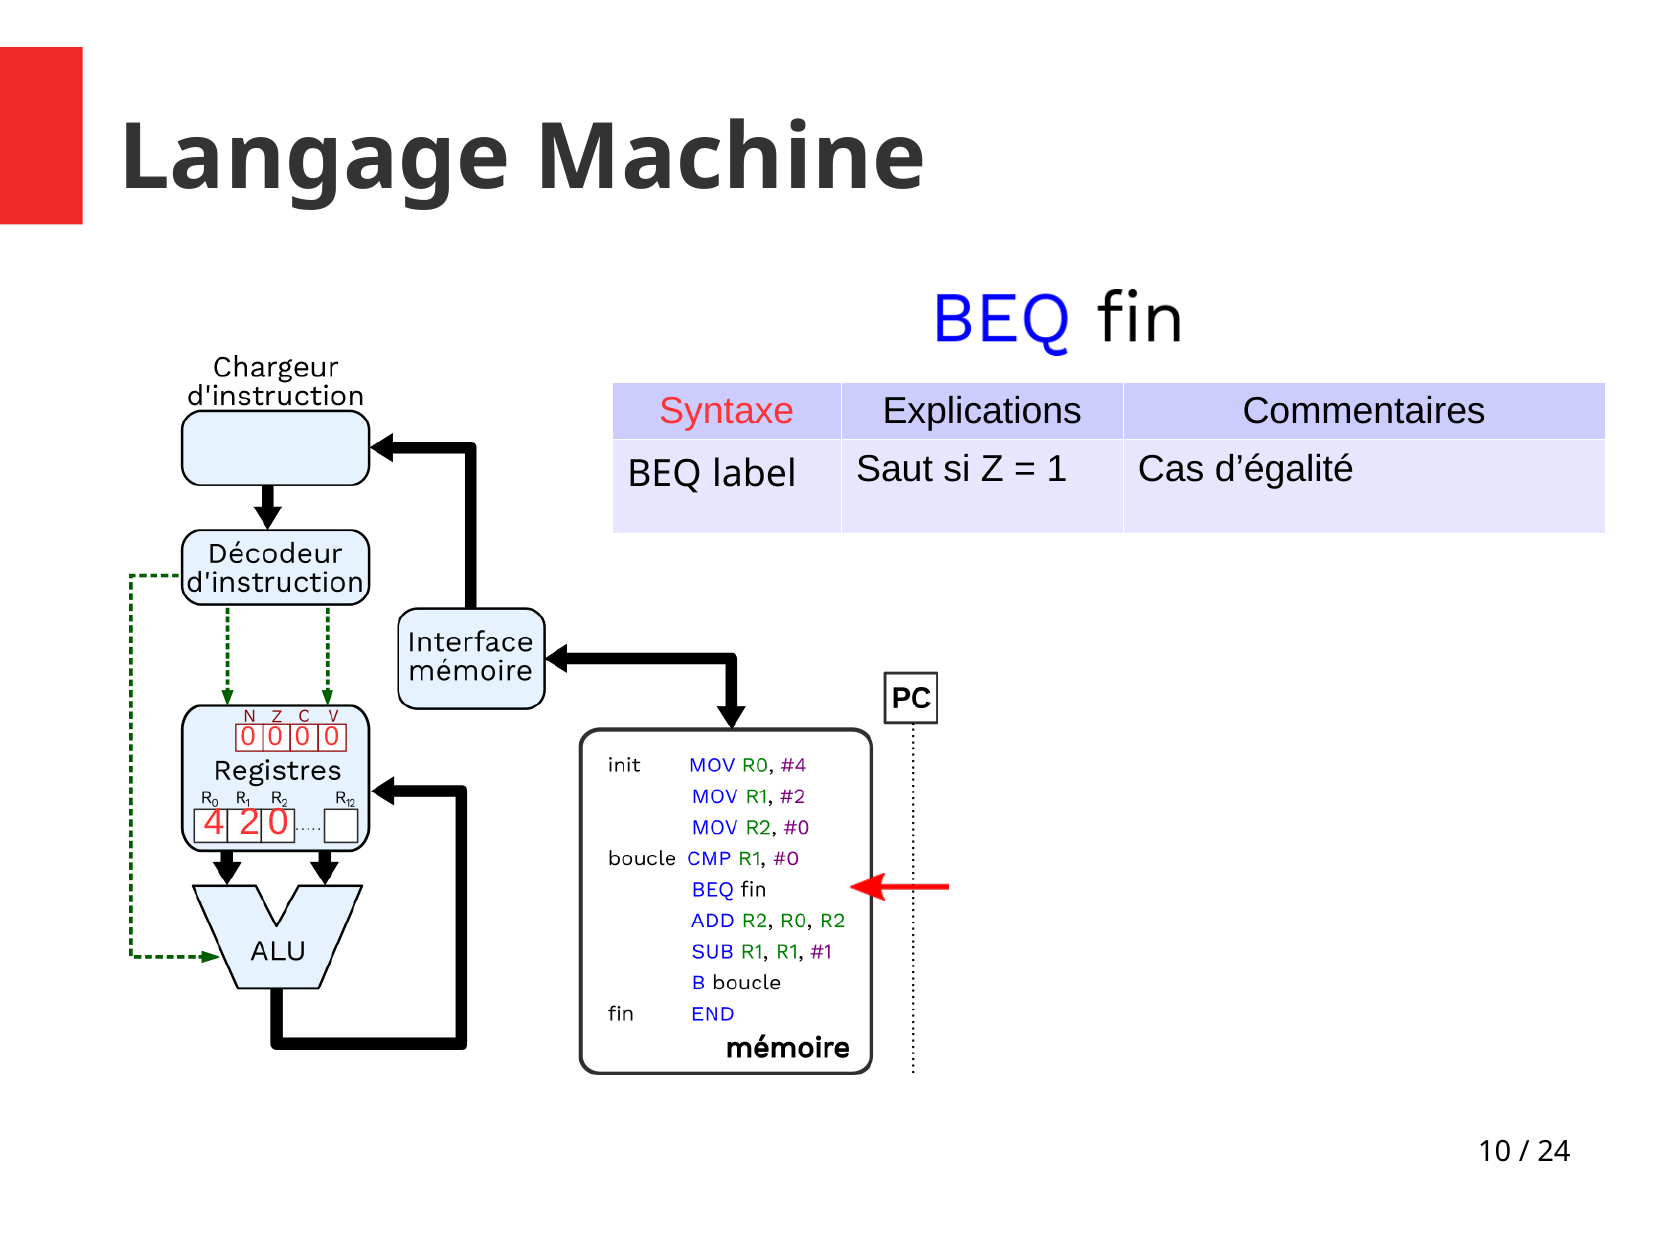

# Langage Machine
| Syntaxe | Explications | Commentaires |
| --- | --- | --- |
| BEQ label | Saut si Z = 1 | Cas d’égalité |
0
0
0
0
4
2
0
10